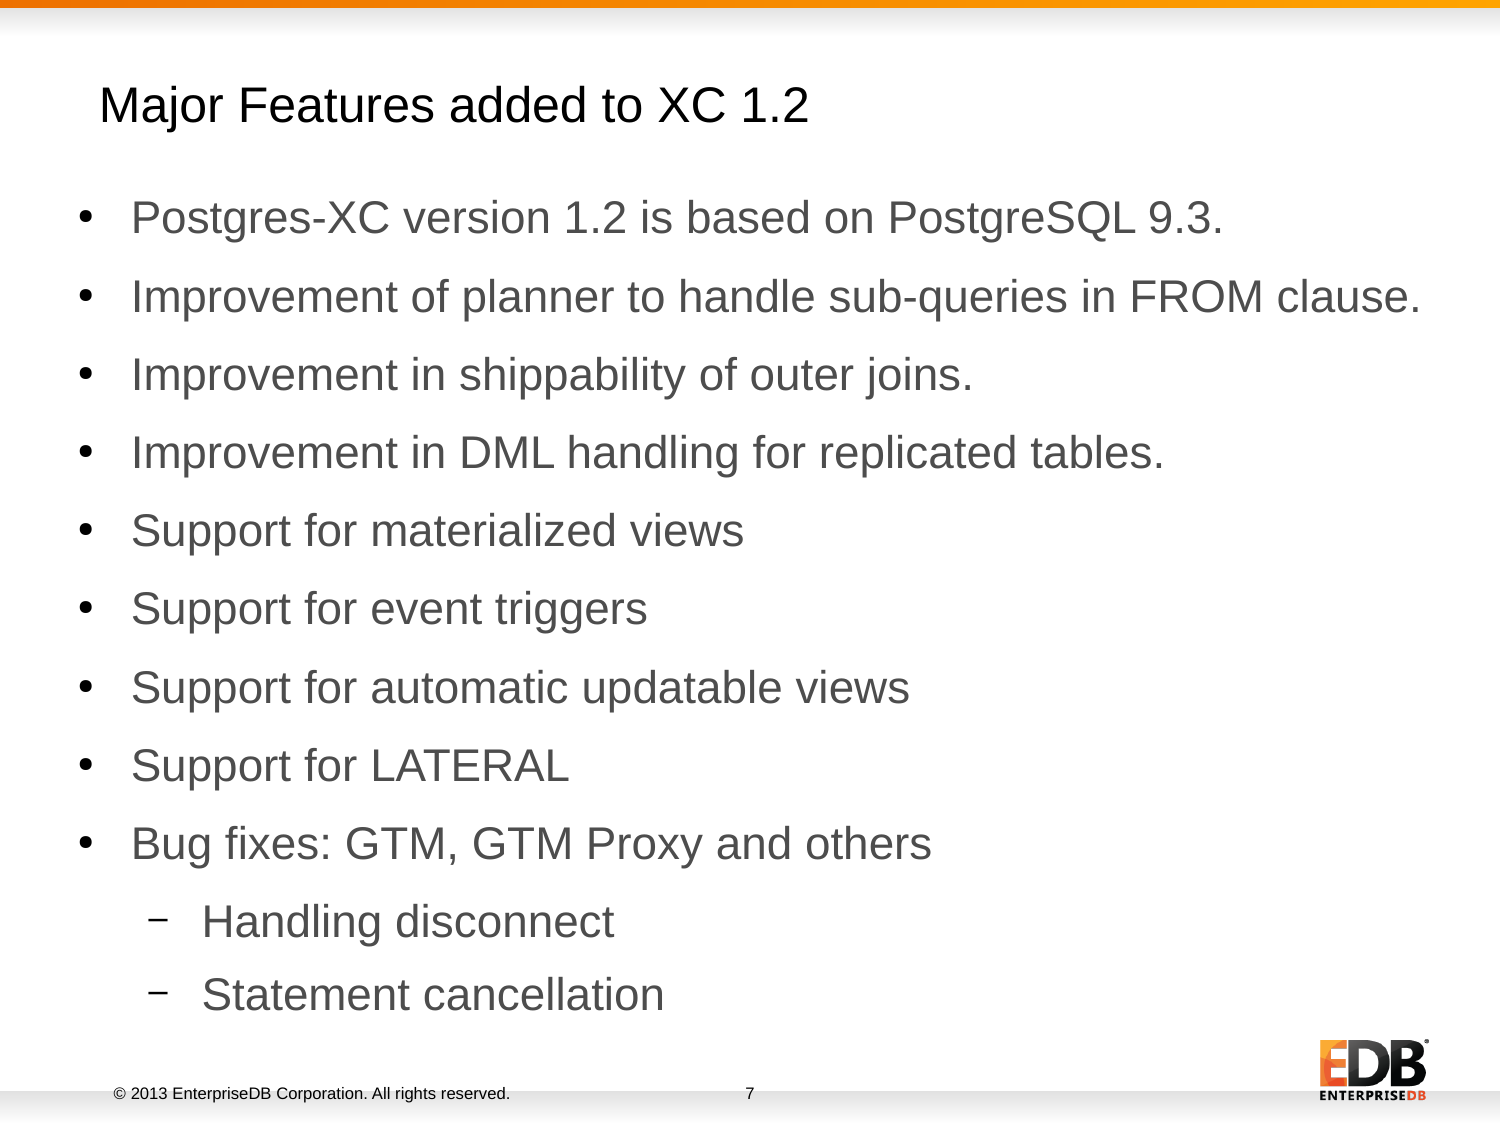

# Major Features added to XC 1.2
Postgres-XC version 1.2 is based on PostgreSQL 9.3.
Improvement of planner to handle sub-queries in FROM clause.
Improvement in shippability of outer joins.
Improvement in DML handling for replicated tables.
Support for materialized views
Support for event triggers
Support for automatic updatable views
Support for LATERAL
Bug fixes: GTM, GTM Proxy and others
Handling disconnect
Statement cancellation